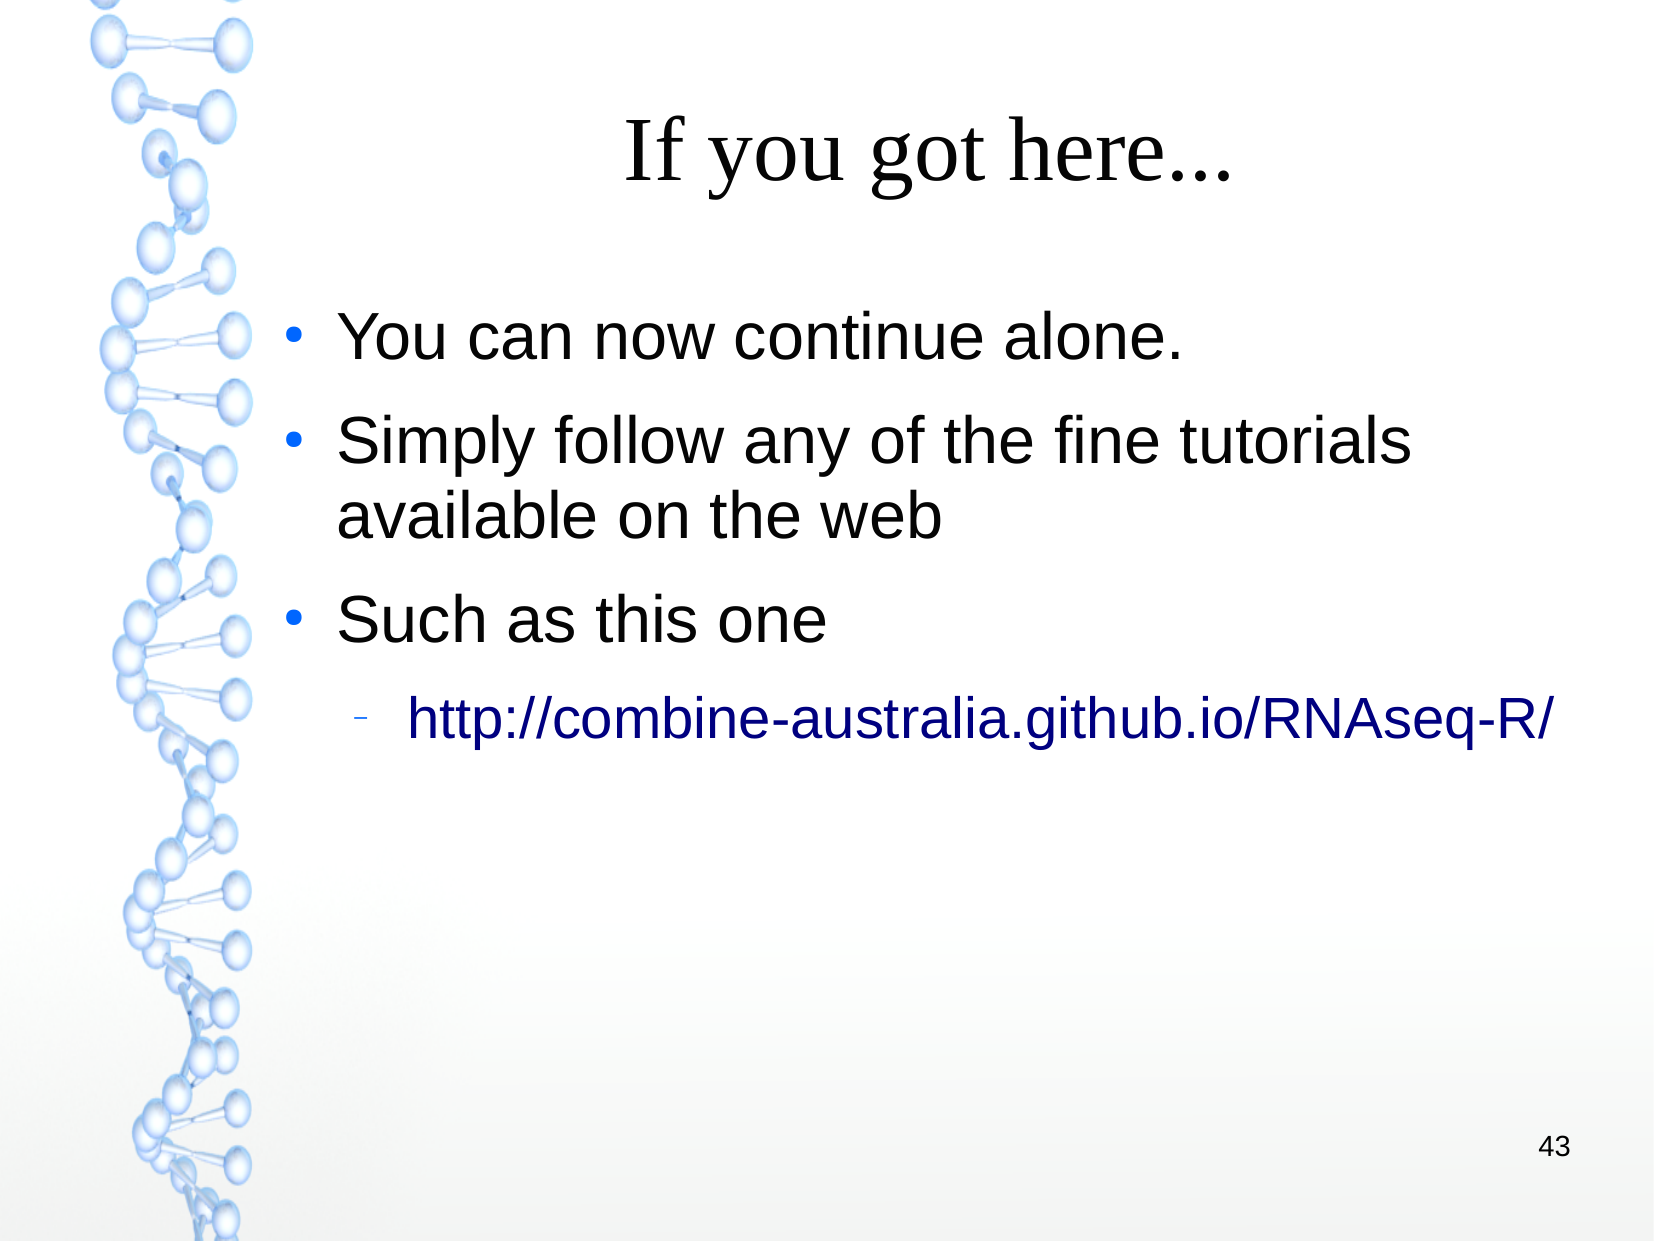

# If you got here...
You can now continue alone.
Simply follow any of the fine tutorials available on the web
Such as this one
http://combine-australia.github.io/RNAseq-R/
43